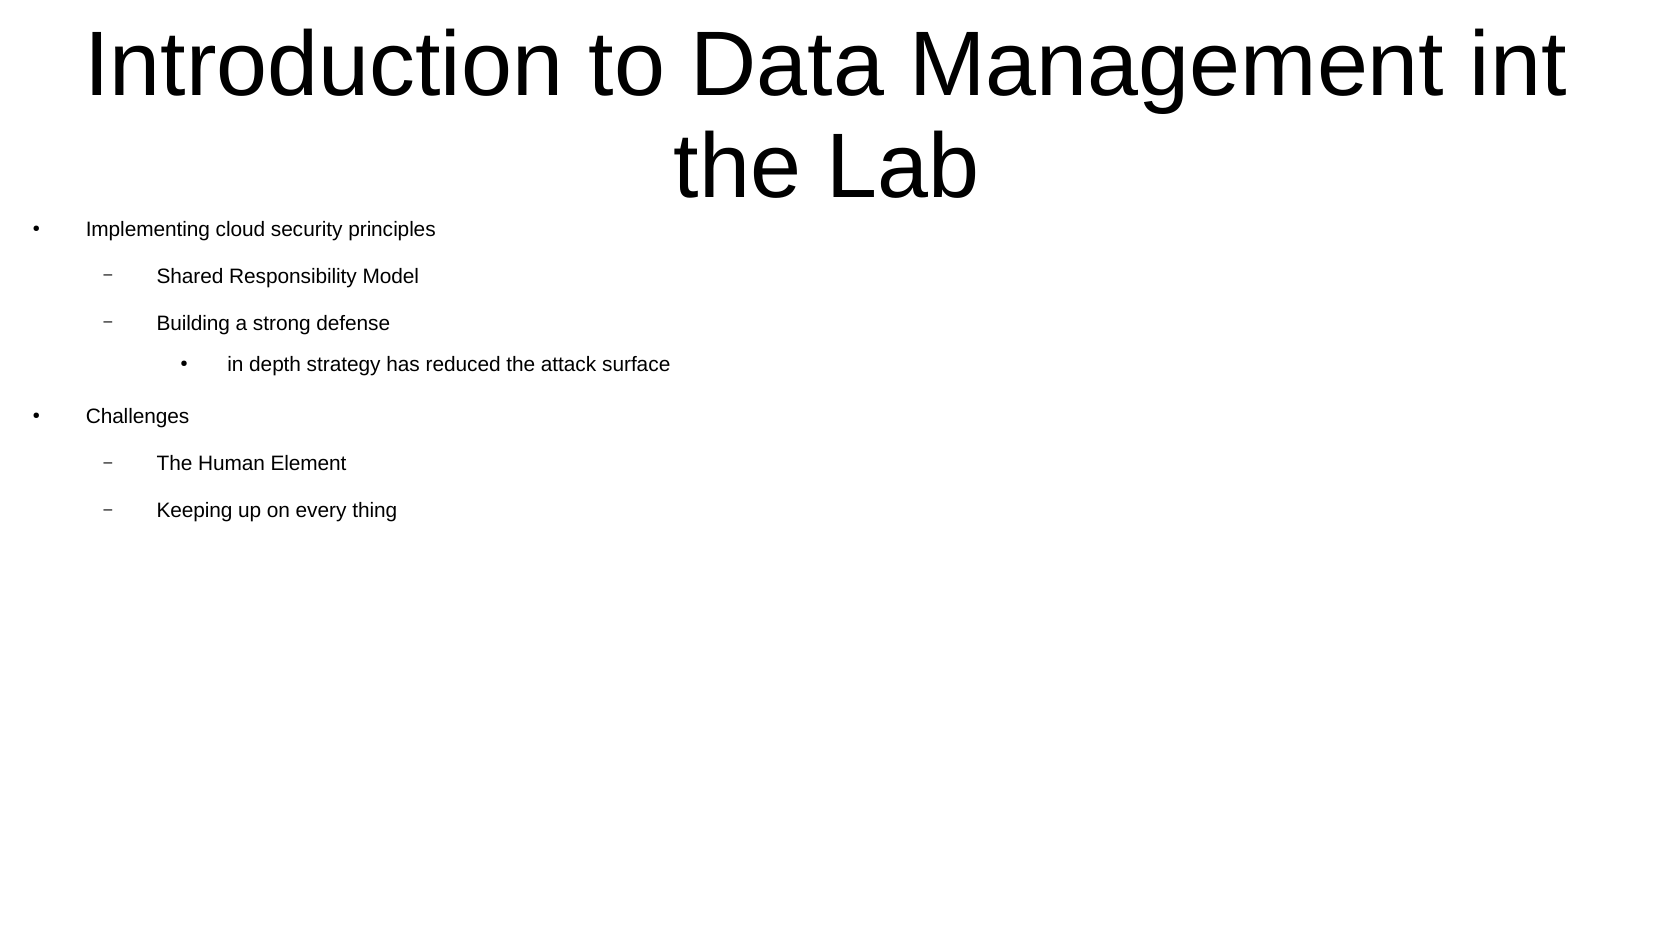

# Introduction to Data Management int the Lab
Implementing cloud security principles
Shared Responsibility Model
Building a strong defense
in depth strategy has reduced the attack surface
Challenges
The Human Element
Keeping up on every thing